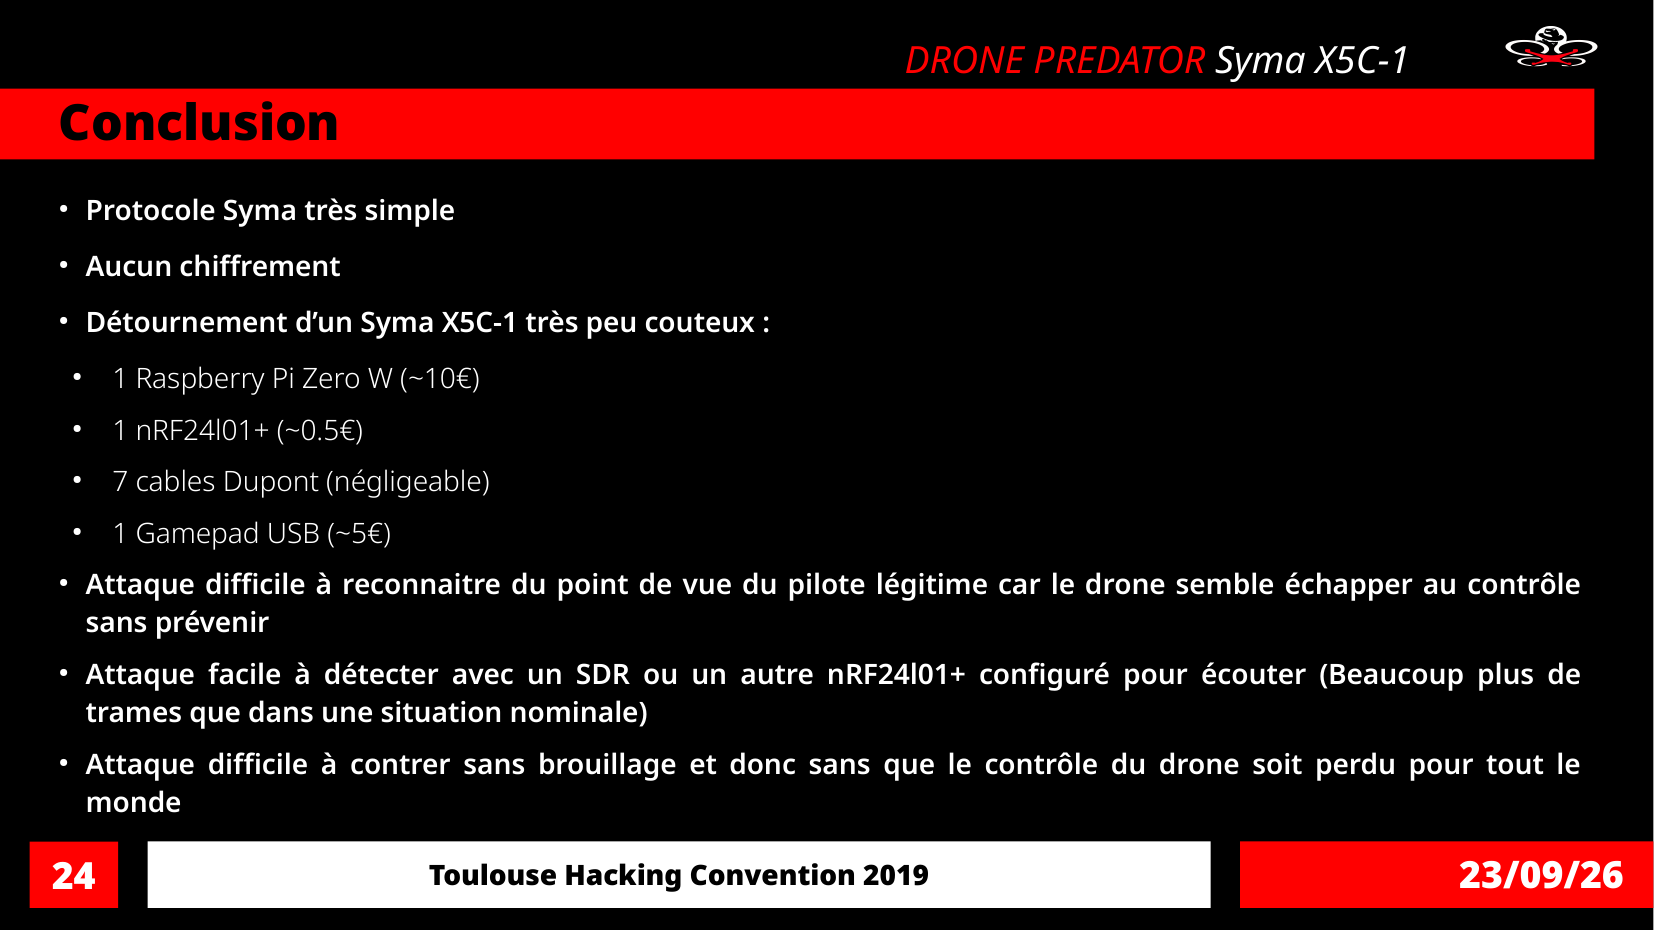

# Conclusion
Protocole Syma très simple
Aucun chiffrement
Détournement d’un Syma X5C-1 très peu couteux :
1 Raspberry Pi Zero W (~10€)
1 nRF24l01+ (~0.5€)
7 cables Dupont (négligeable)
1 Gamepad USB (~5€)
Attaque difficile à reconnaitre du point de vue du pilote légitime car le drone semble échapper au contrôle sans prévenir
Attaque facile à détecter avec un SDR ou un autre nRF24l01+ configuré pour écouter (Beaucoup plus de trames que dans une situation nominale)
Attaque difficile à contrer sans brouillage et donc sans que le contrôle du drone soit perdu pour tout le monde
24